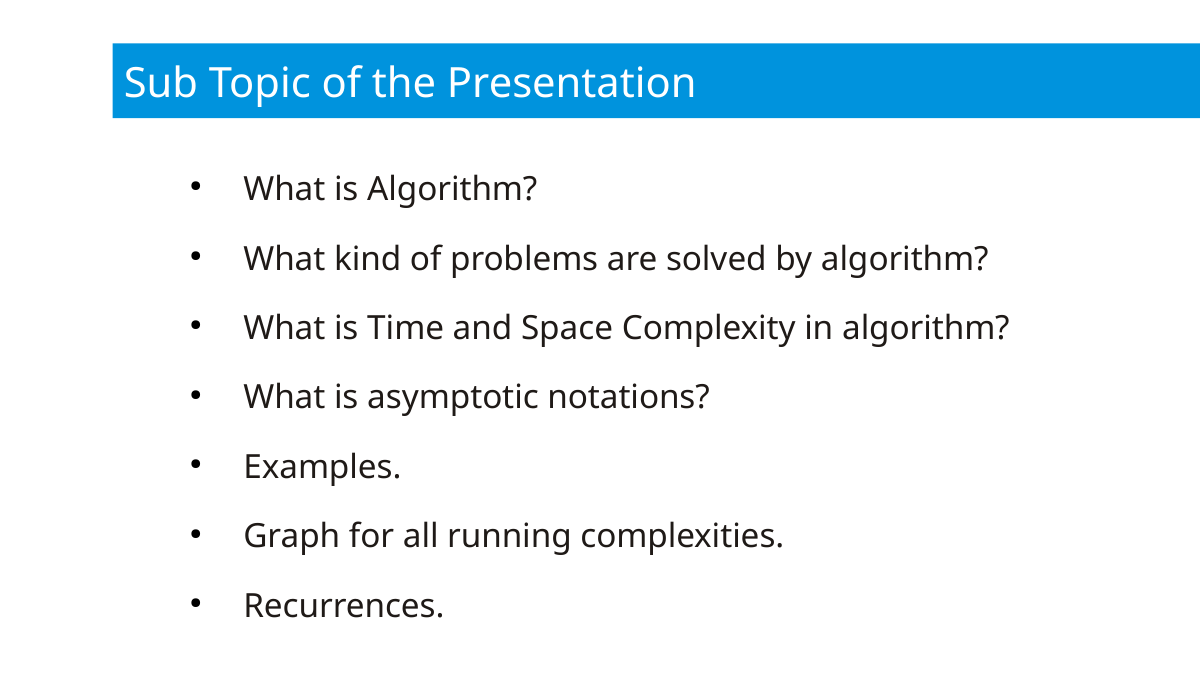

# Sub Topic of the Presentation
What is Algorithm?
What kind of problems are solved by algorithm?
What is Time and Space Complexity in algorithm?
What is asymptotic notations?
Examples.
Graph for all running complexities.
Recurrences.